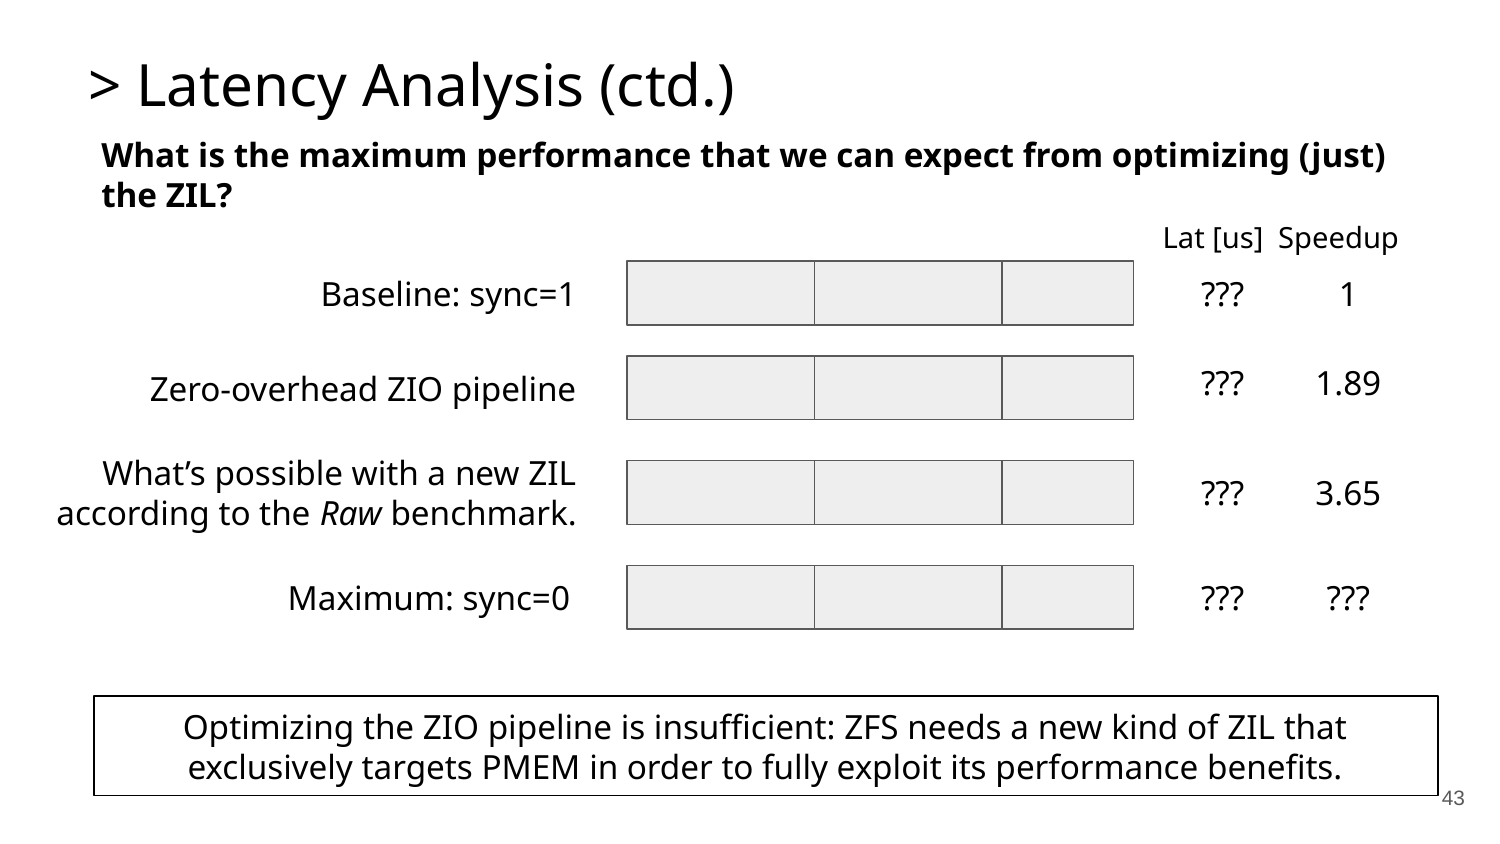

# > Latency Analysis (ctd.)
What is the maximum performance that we can expect from optimizing (just) the ZIL?
Lat [us]
Speedup
Baseline: sync=1
???
1
Zero-overhead ZIO pipeline
???
1.89
What’s possible with a new ZIL according to the Raw benchmark.
???
3.65
???
???
Maximum: sync=0
Optimizing the ZIO pipeline is insufficient: ZFS needs a new kind of ZIL that exclusively targets PMEM in order to fully exploit its performance benefits.